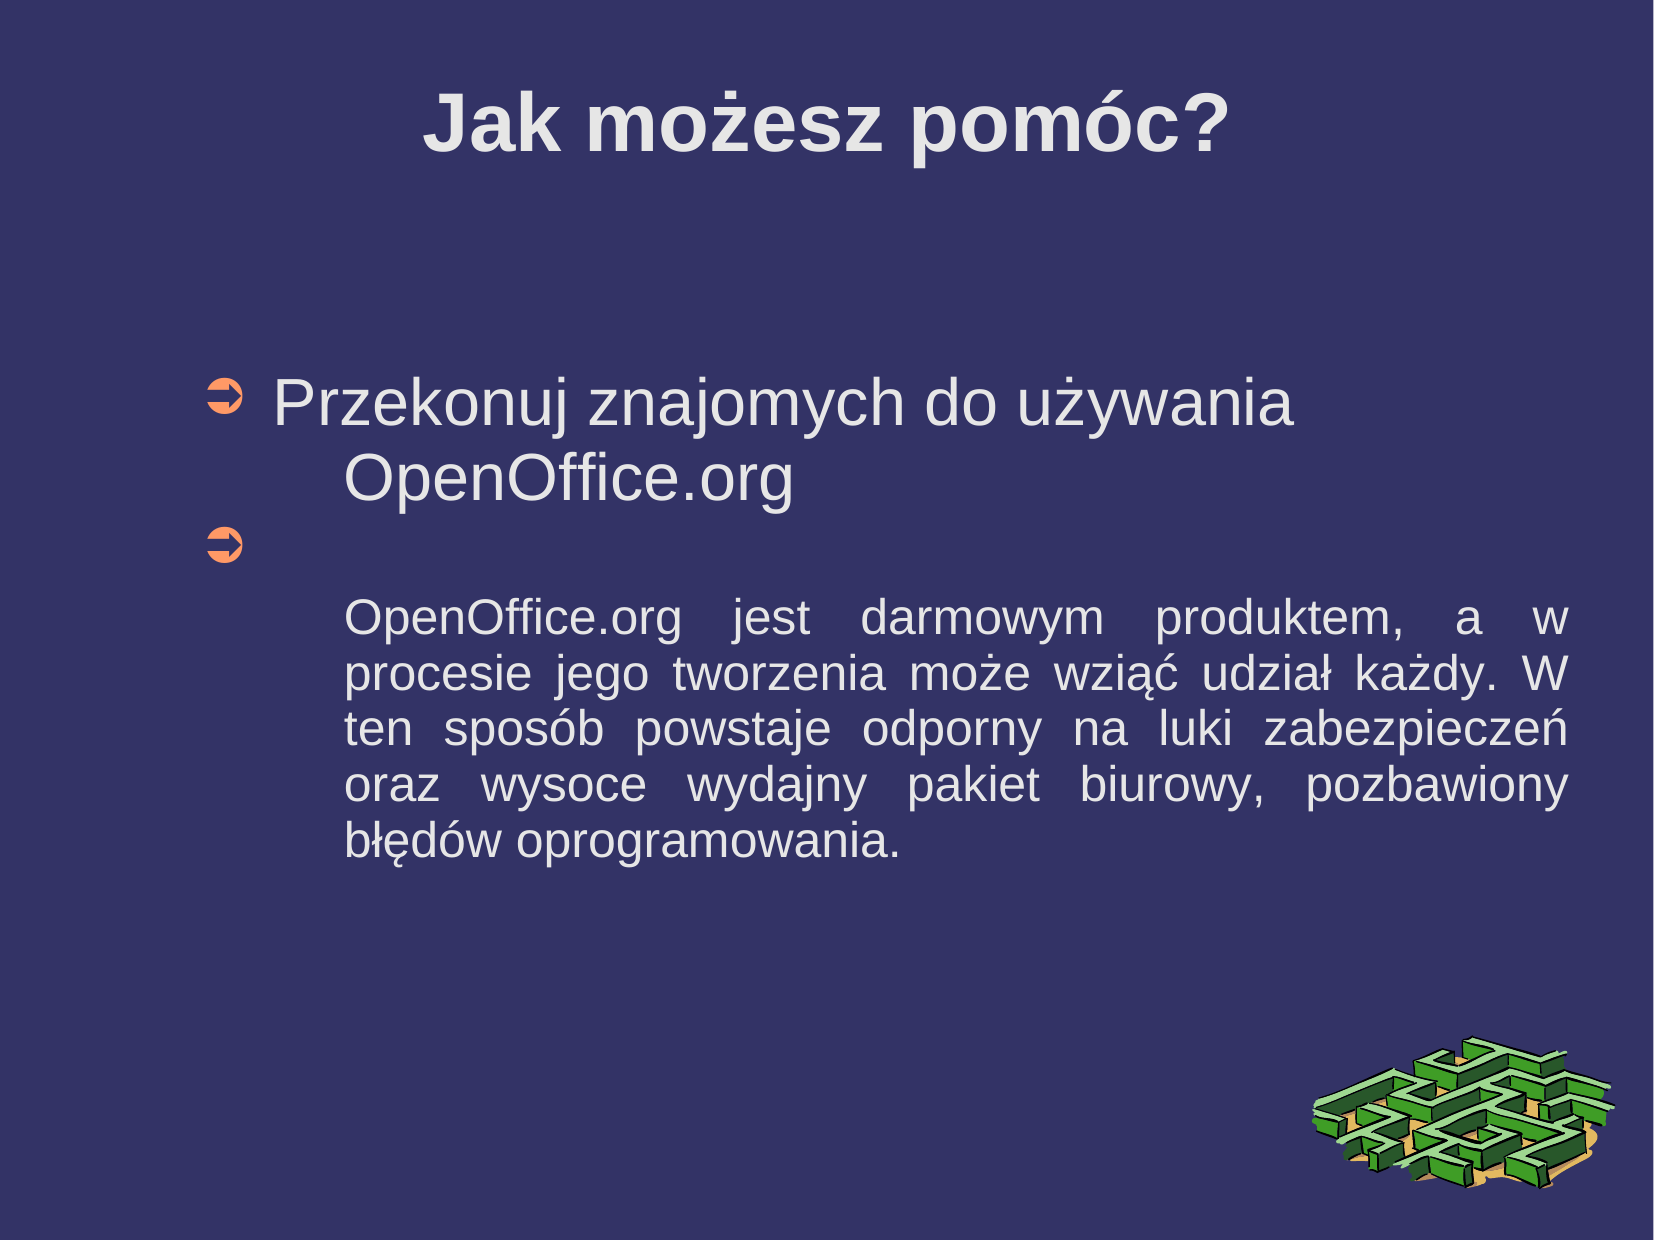

# Jak możesz pomóc?
Przekonuj znajomych do używania
OpenOffice.org
OpenOffice.org jest darmowym produktem, a w procesie jego tworzenia może wziąć udział każdy. W ten sposób powstaje odporny na luki zabezpieczeń oraz wysoce wydajny pakiet biurowy, pozbawiony błędów oprogramowania.